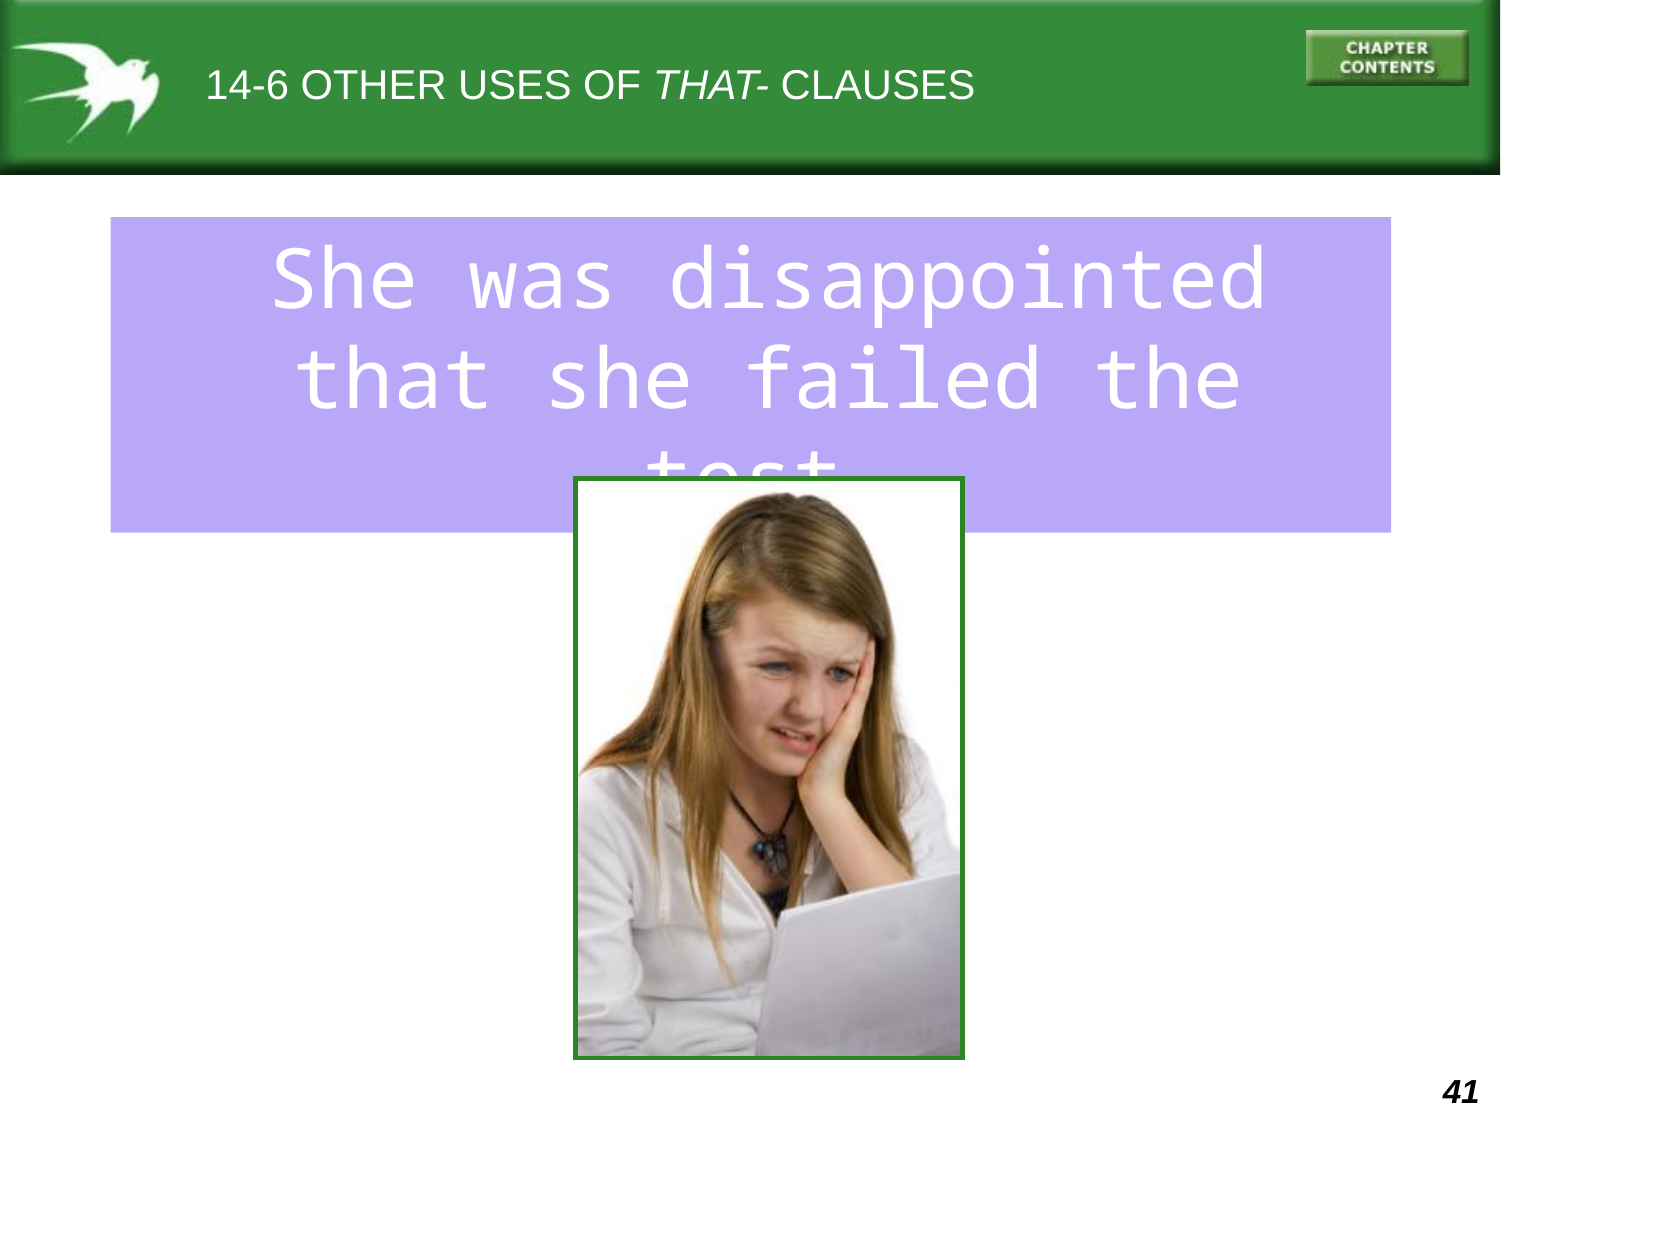

14-6 OTHER USES OF THAT- CLAUSES
She was disappointed that she failed the test.